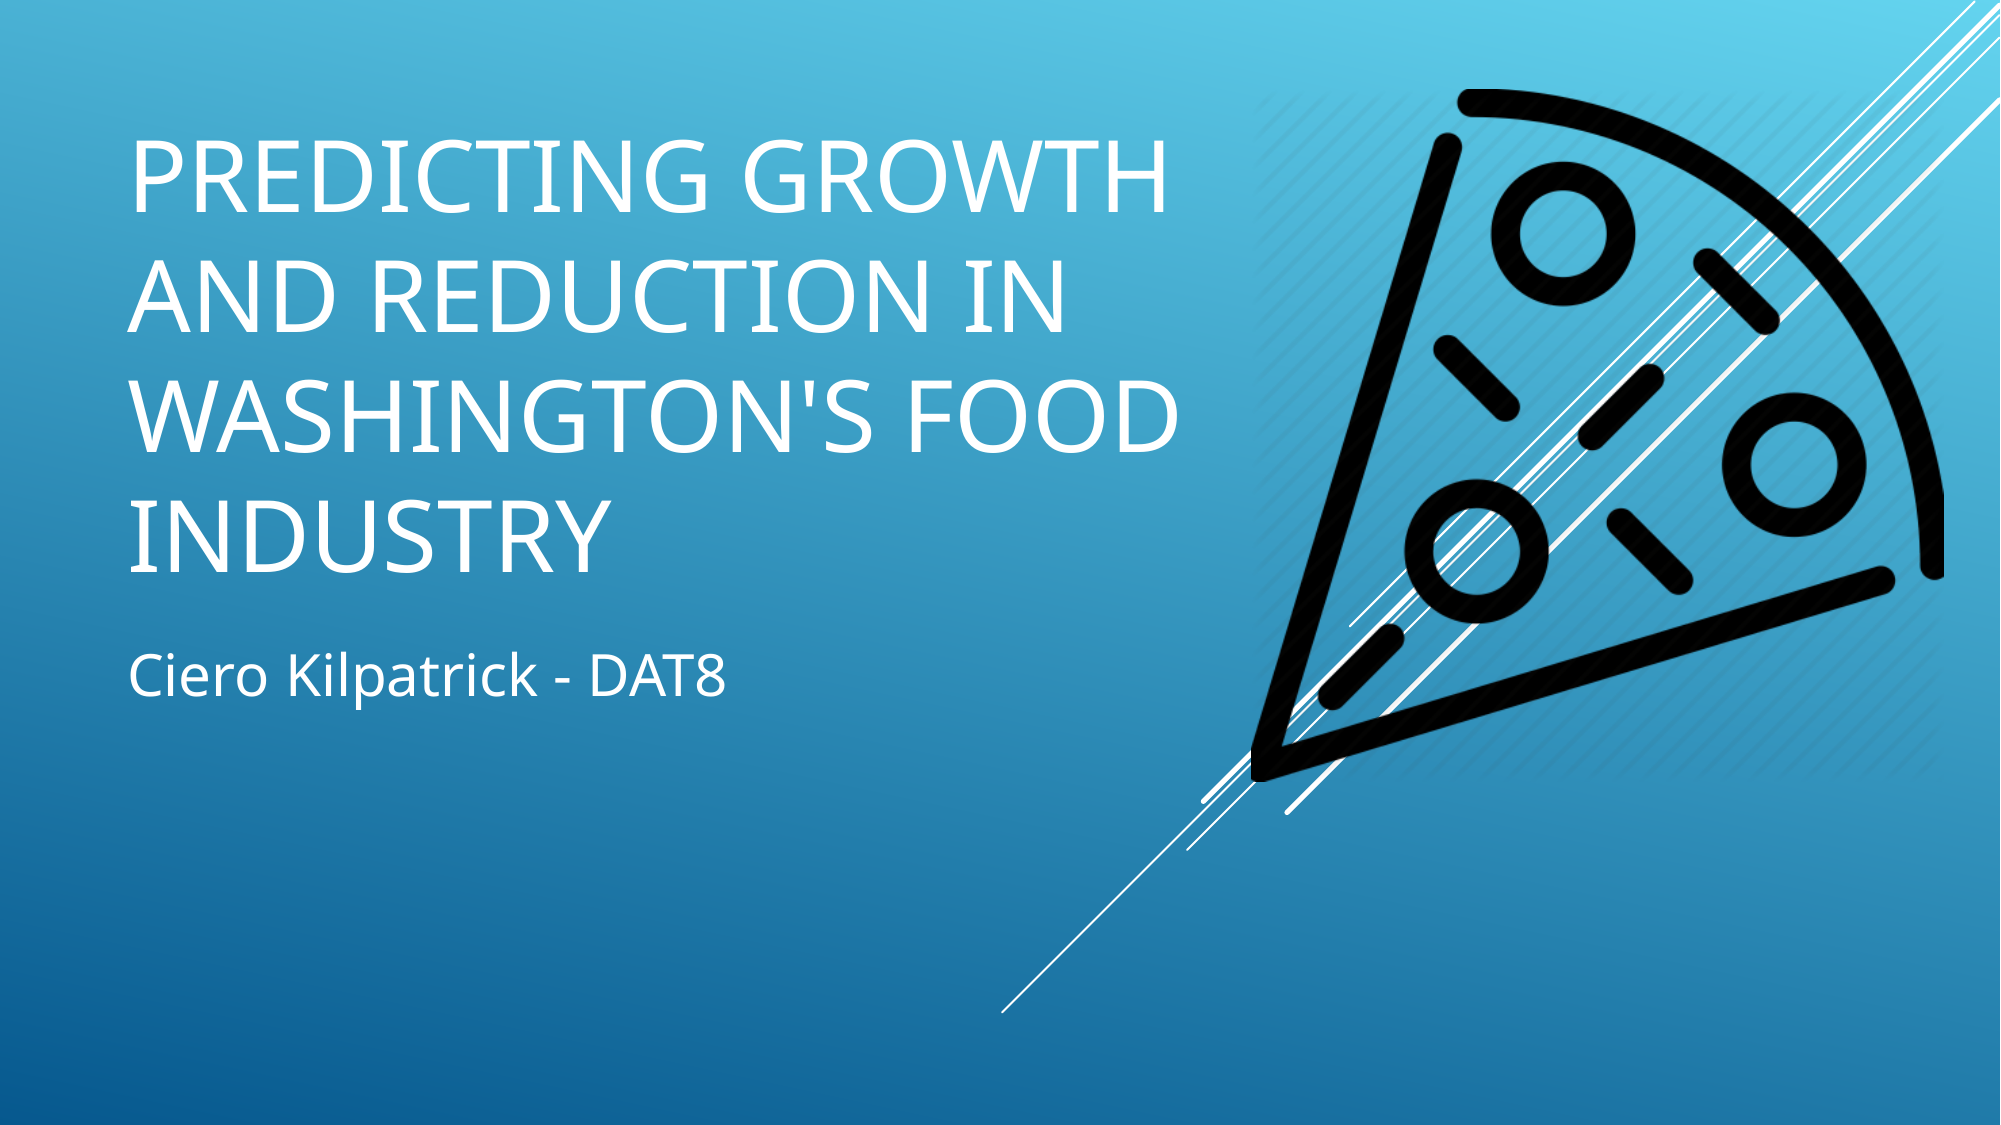

# Predicting Growth and Reduction in Washington's food industry
Ciero Kilpatrick - DAT8